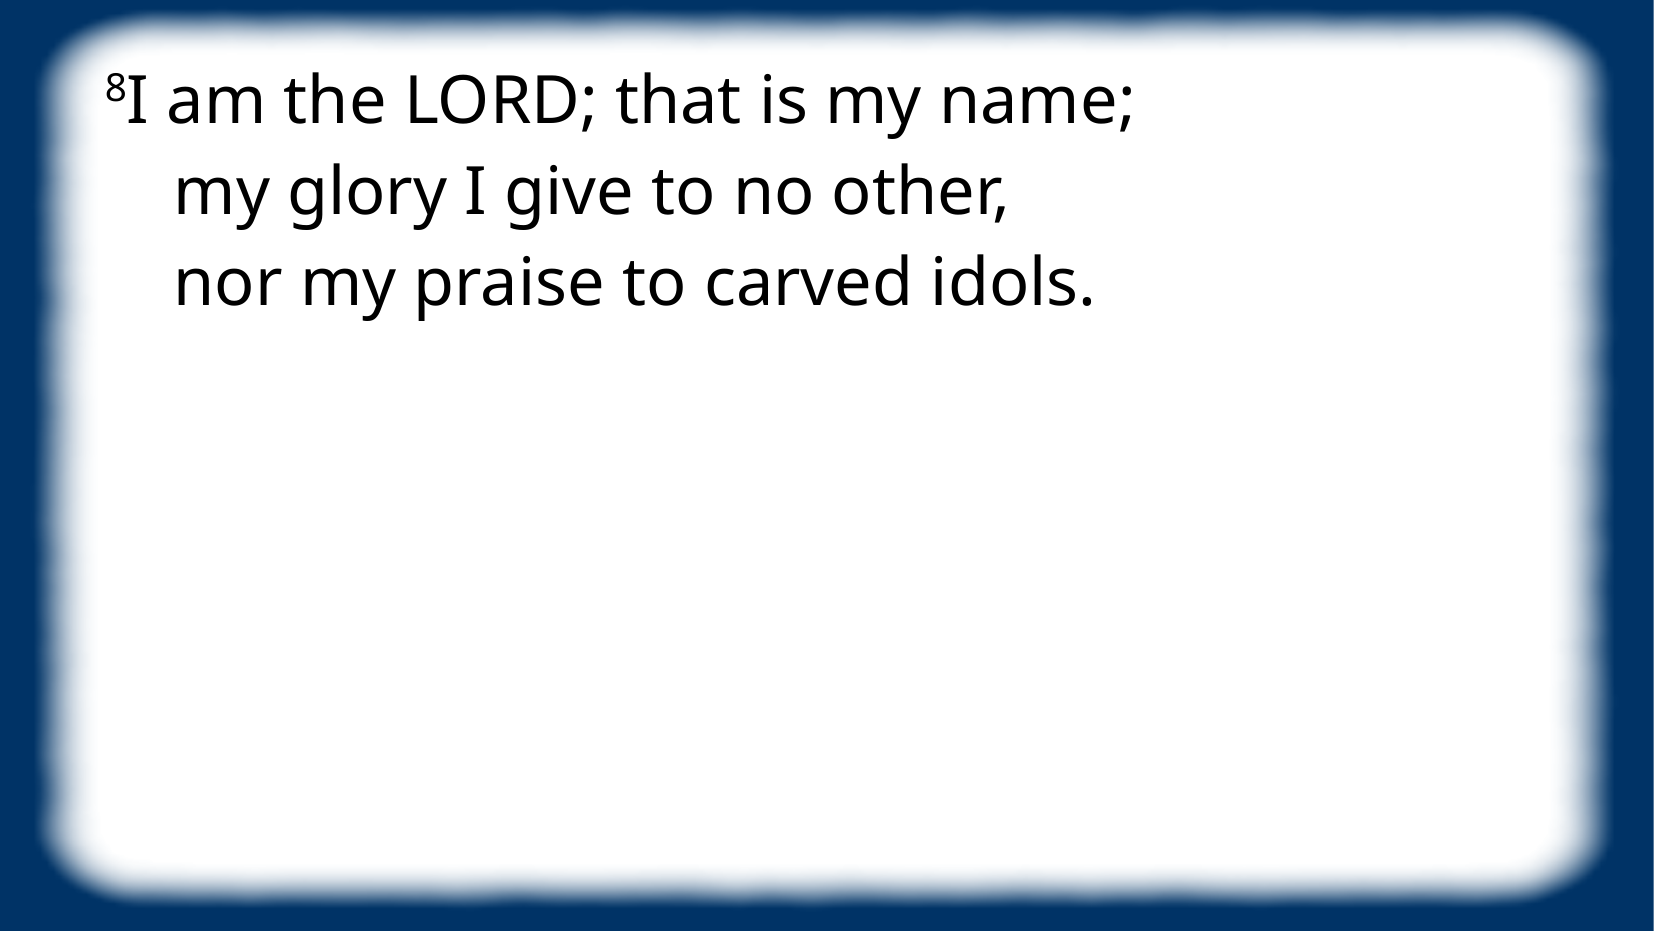

8I am the LORD; that is my name;
 my glory I give to no other,
 nor my praise to carved idols.